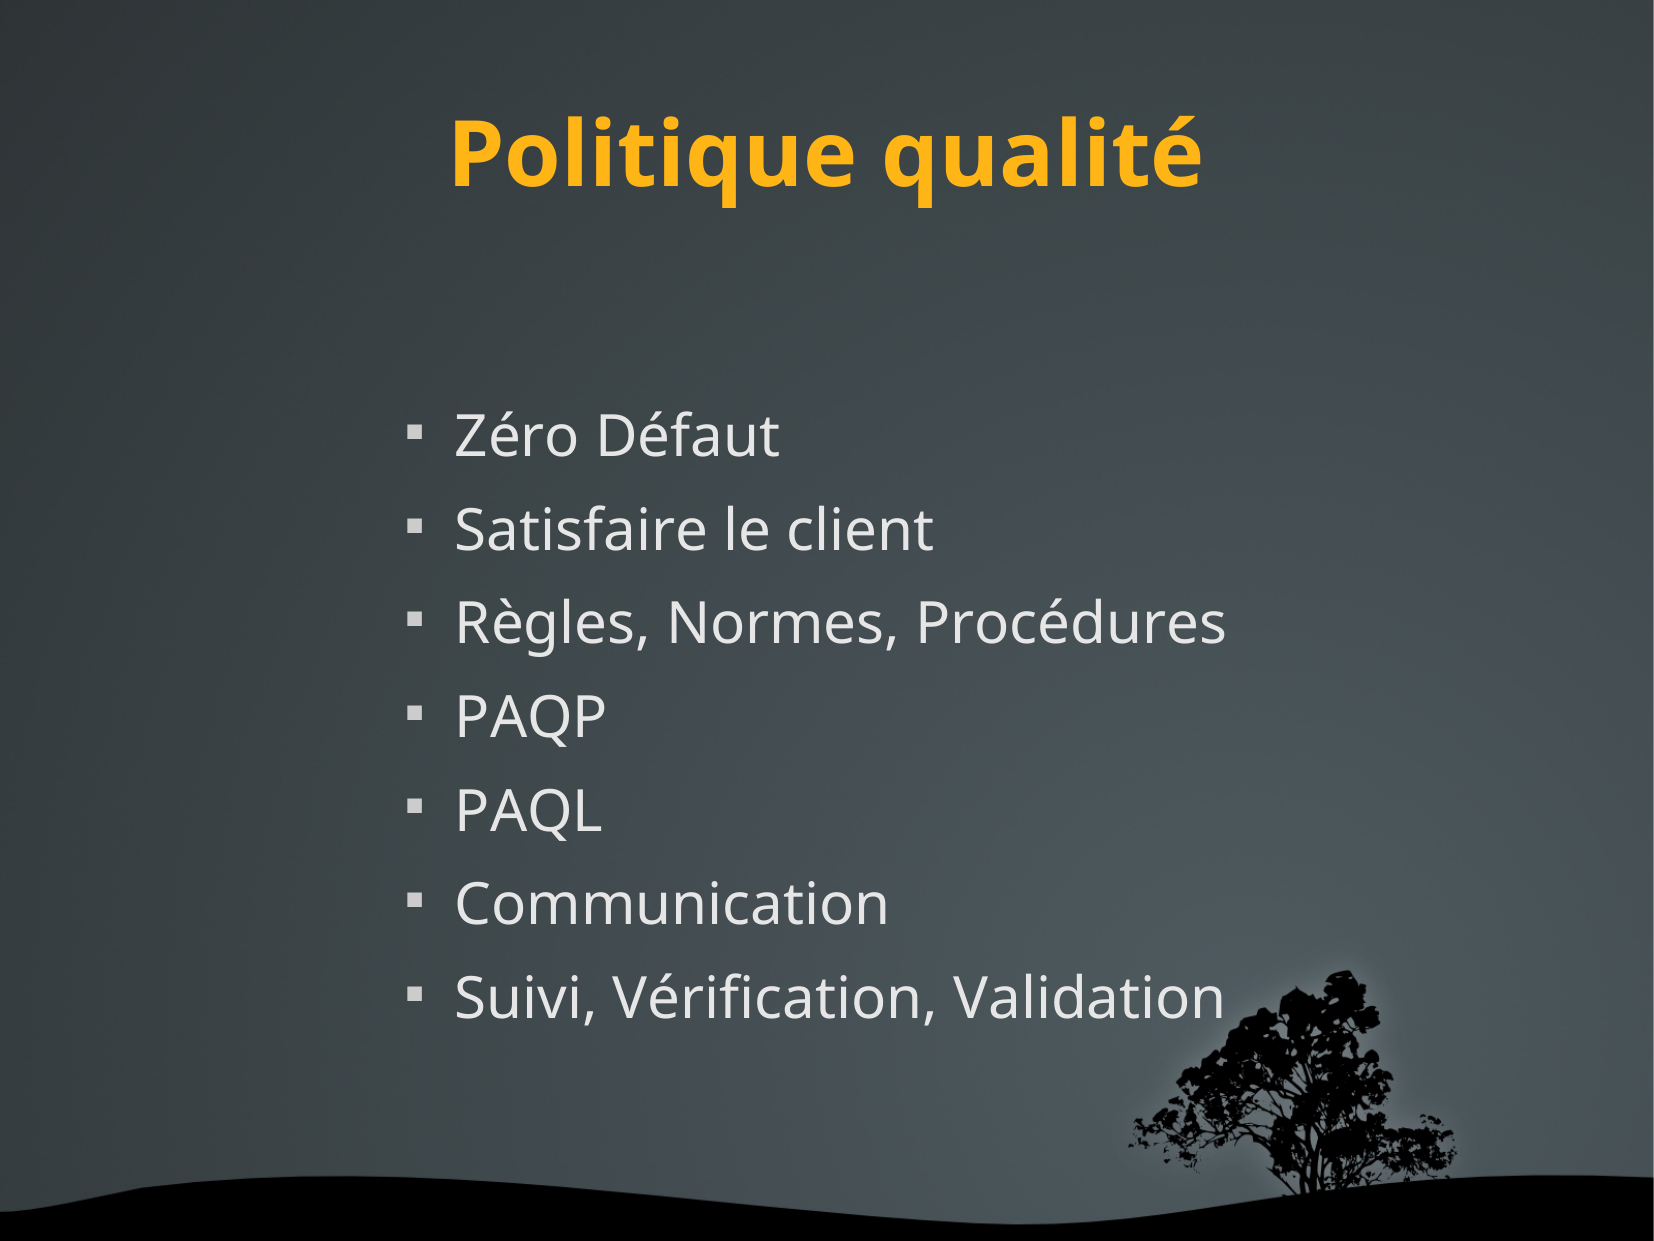

# Politique qualité
Zéro Défaut
Satisfaire le client
Règles, Normes, Procédures
PAQP
PAQL
Communication
Suivi, Vérification, Validation